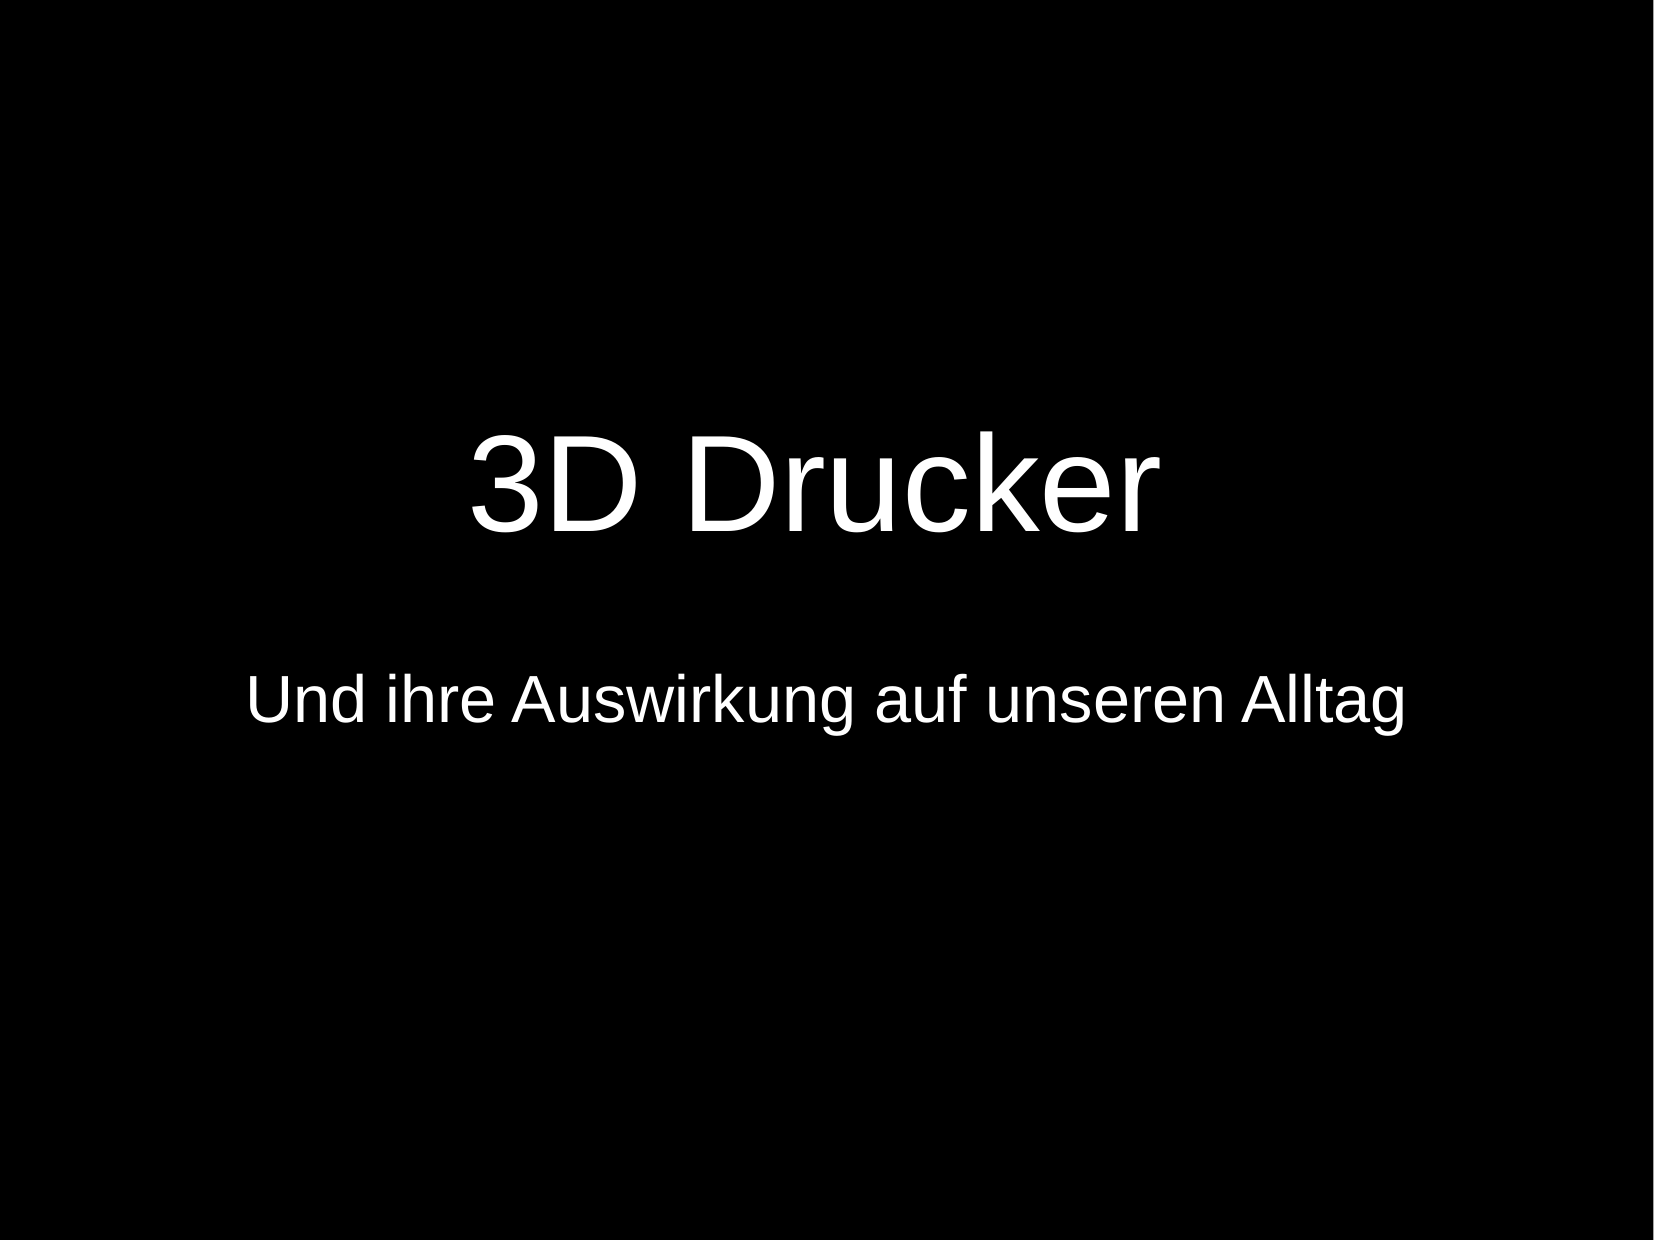

# 3D Drucker
Und ihre Auswirkung auf unseren Alltag